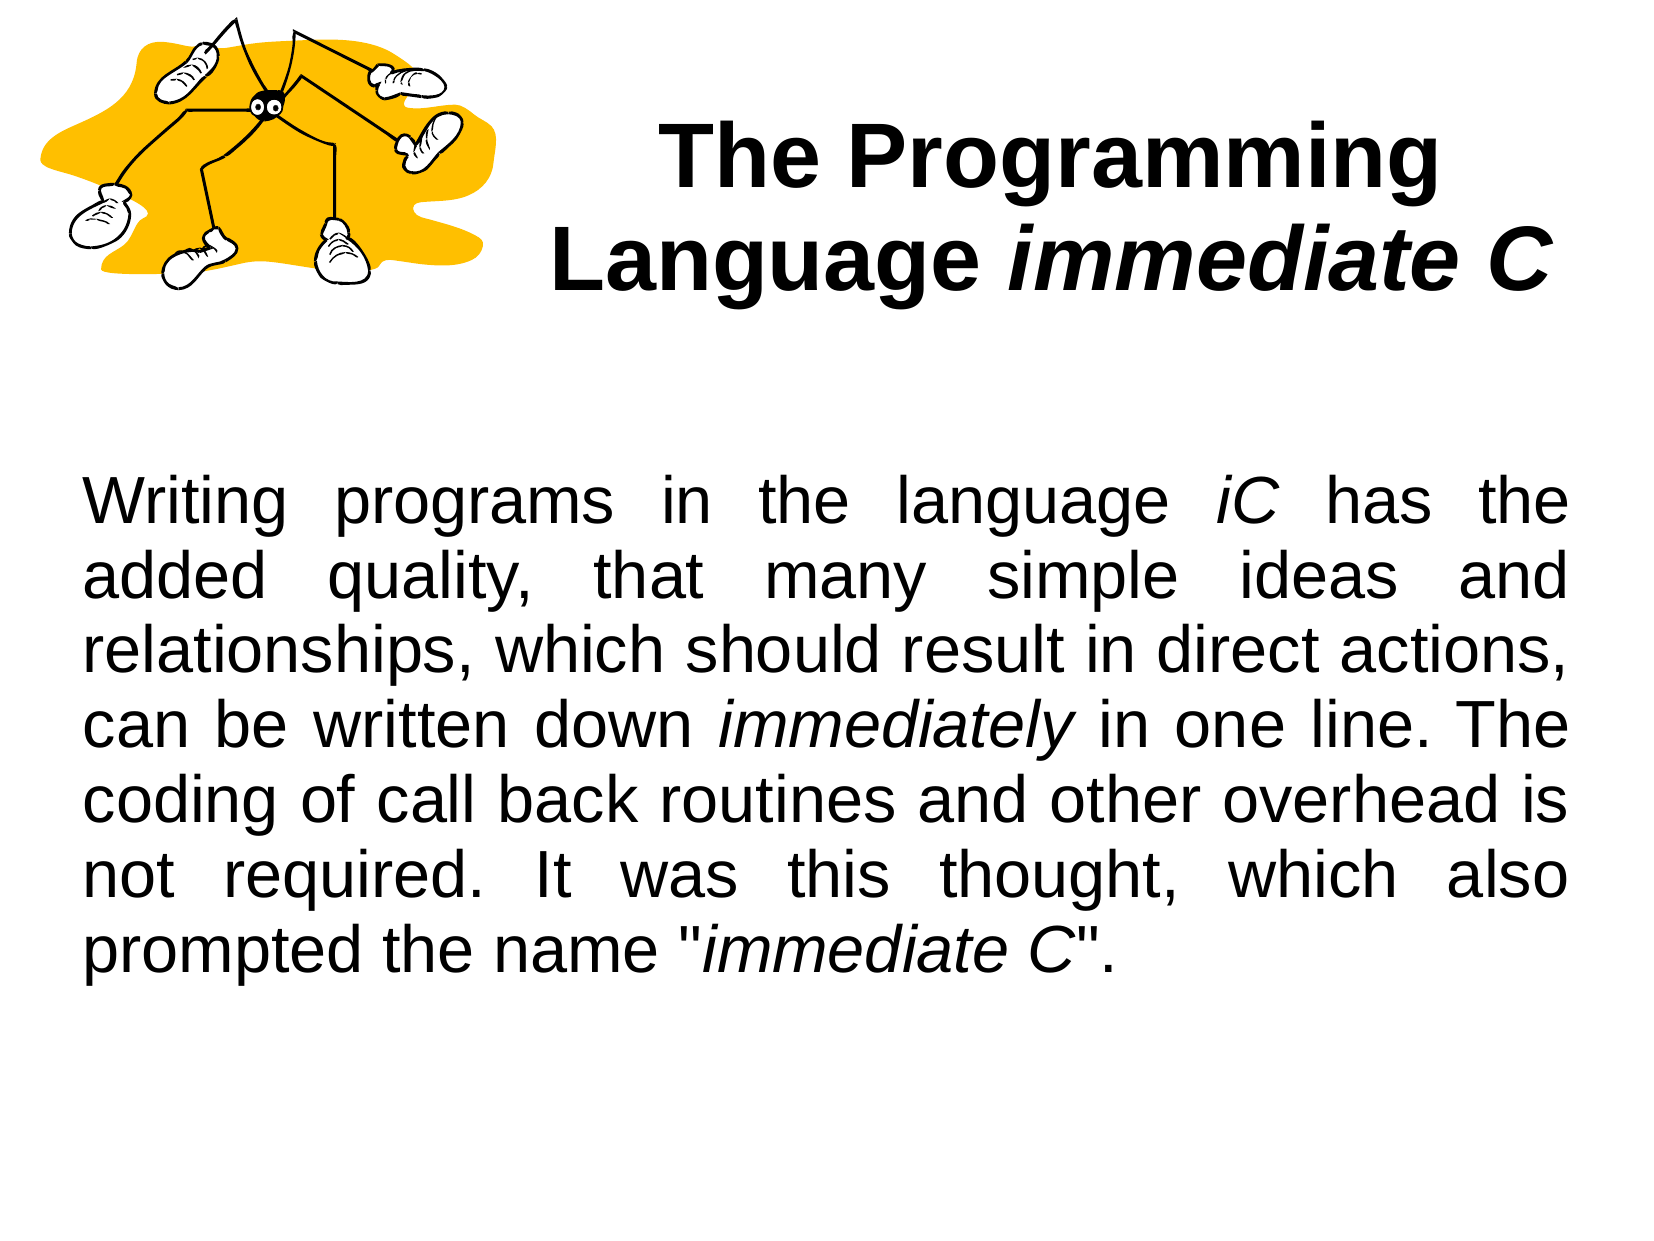

# The Programming Language immediate C
Writing programs in the language iC has the added quality, that many simple ideas and relationships, which should result in direct actions, can be written down immediately in one line. The coding of call back routines and other overhead is not required. It was this thought, which also prompted the name "immediate C".